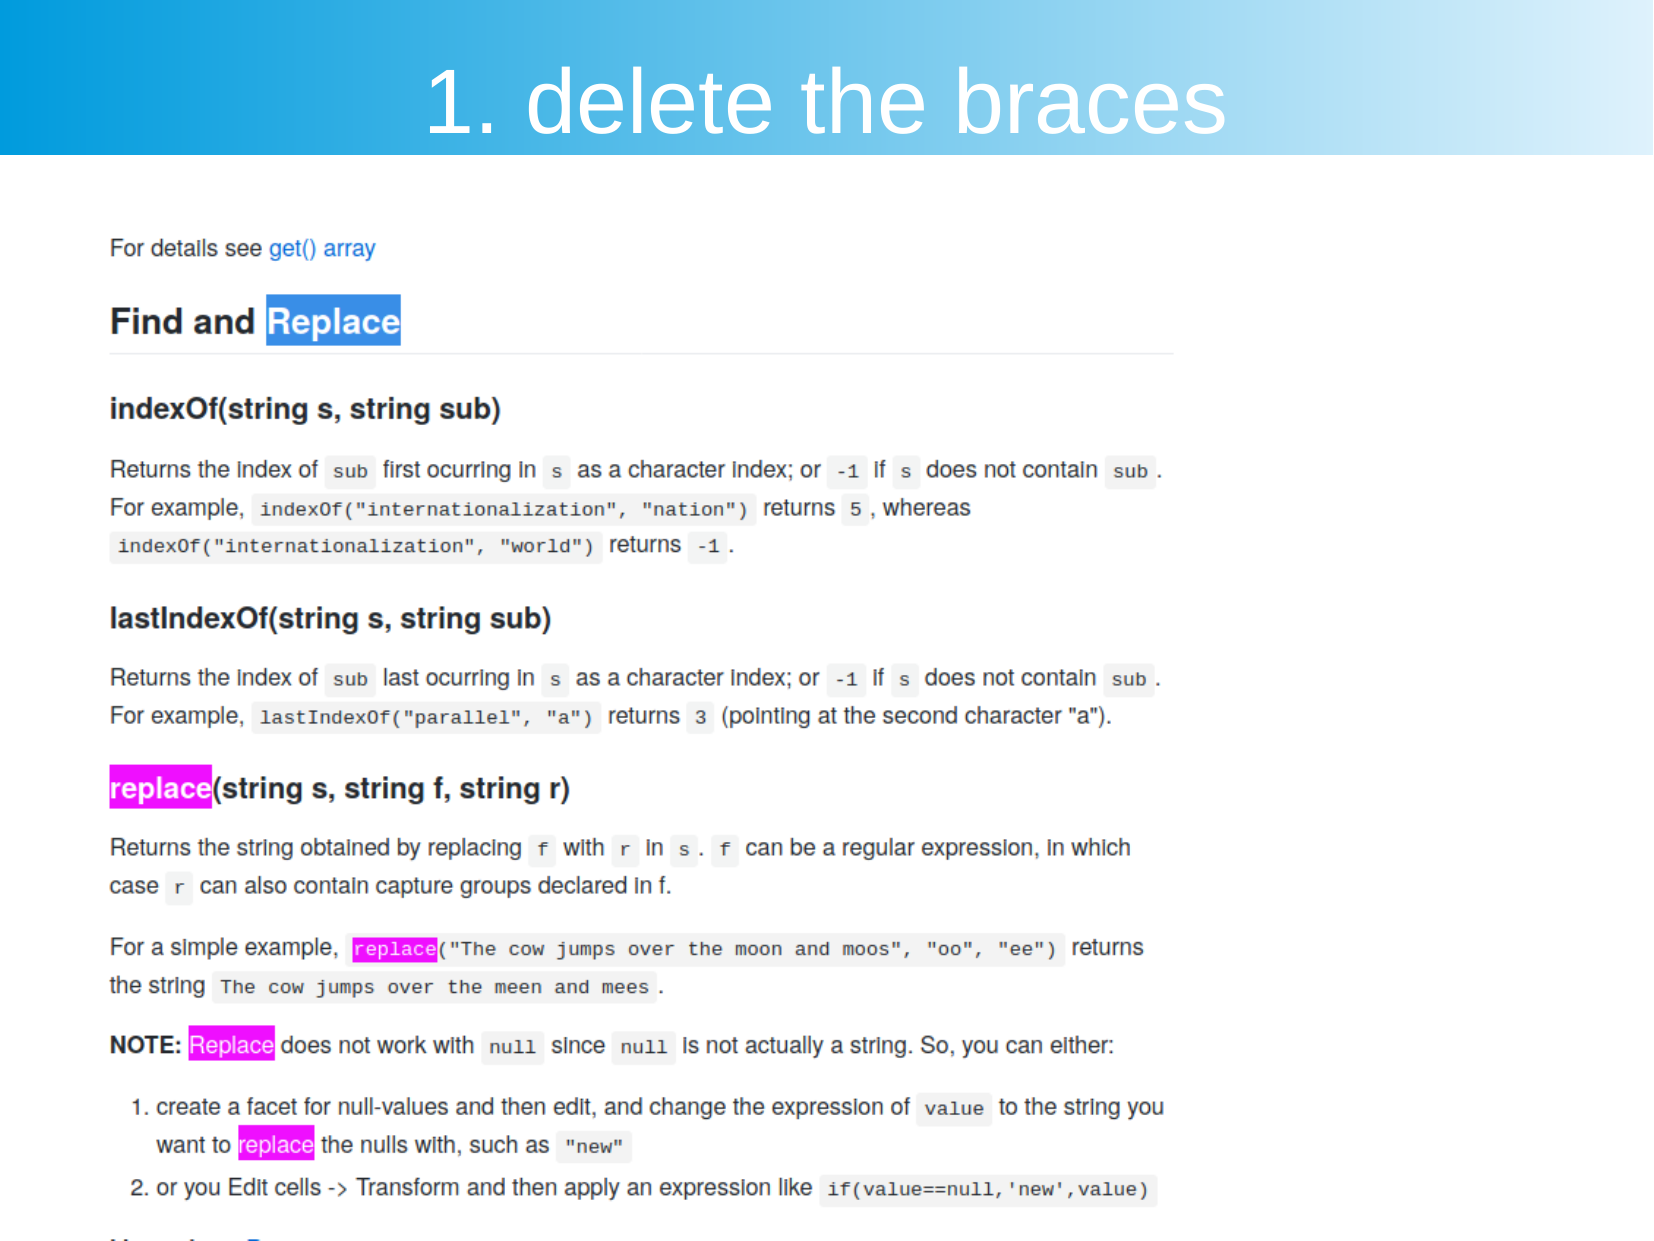

# 1. delete the braces
GREL is a script language for OpenRefine
simple String/Array/Math/…-Operations
see https://github.com/OpenRefine/OpenRefine/wiki/GREL-Functions
go for String Functions
search “replace”